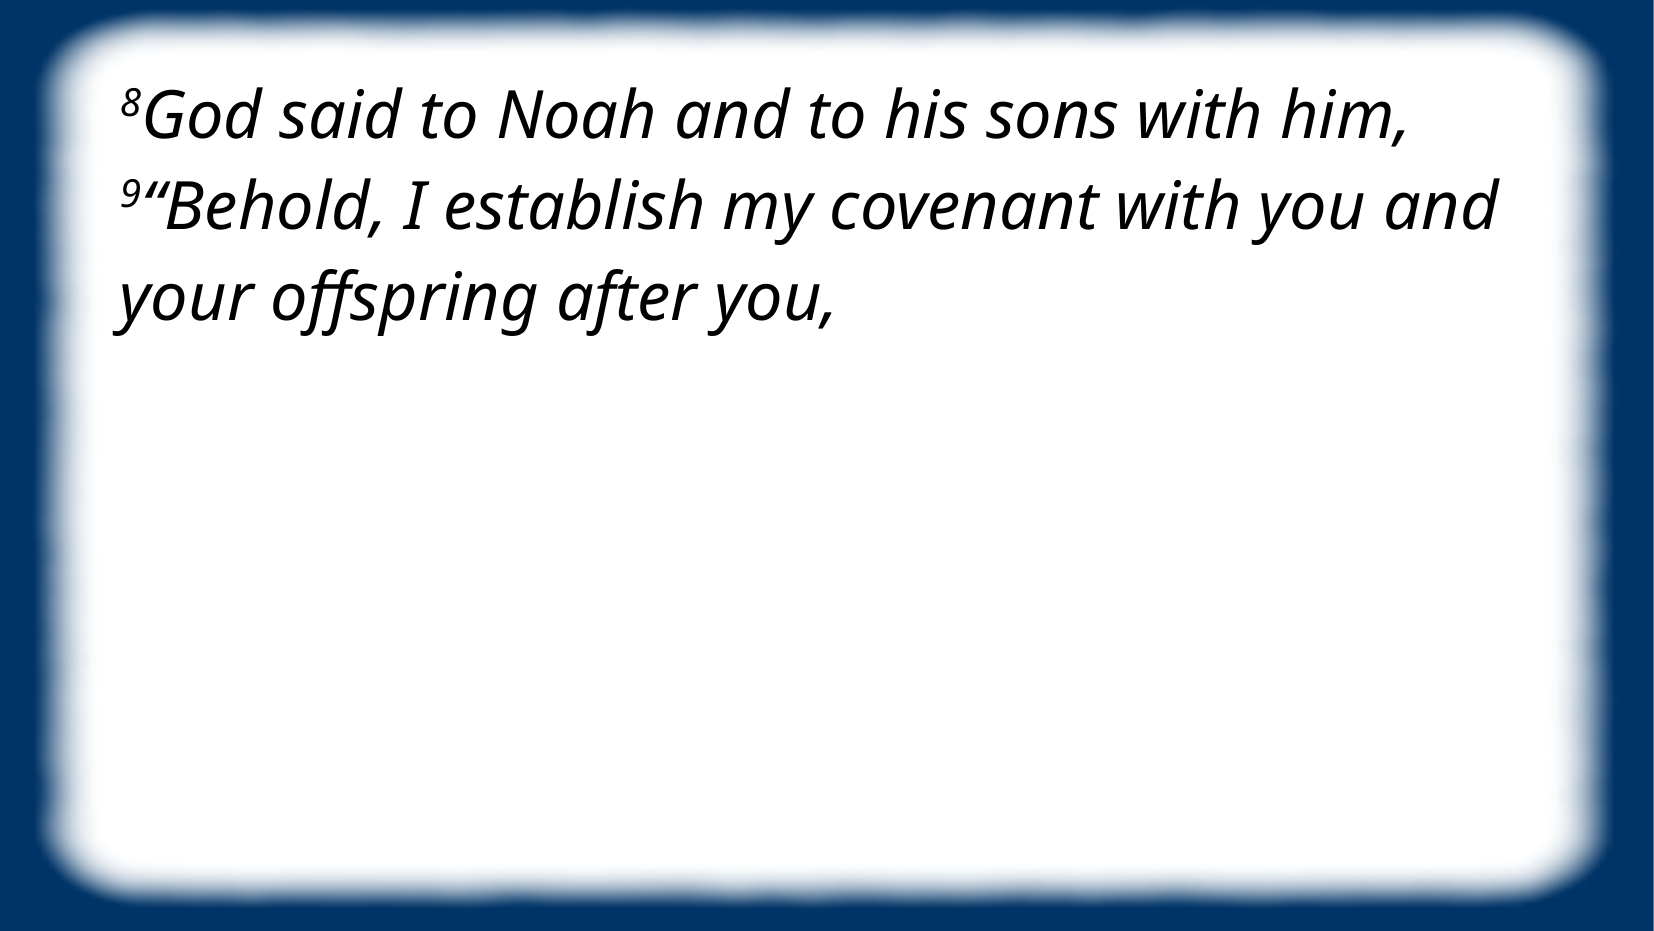

8God said to Noah and to his sons with him,
9“Behold, I establish my covenant with you and your offspring after you,